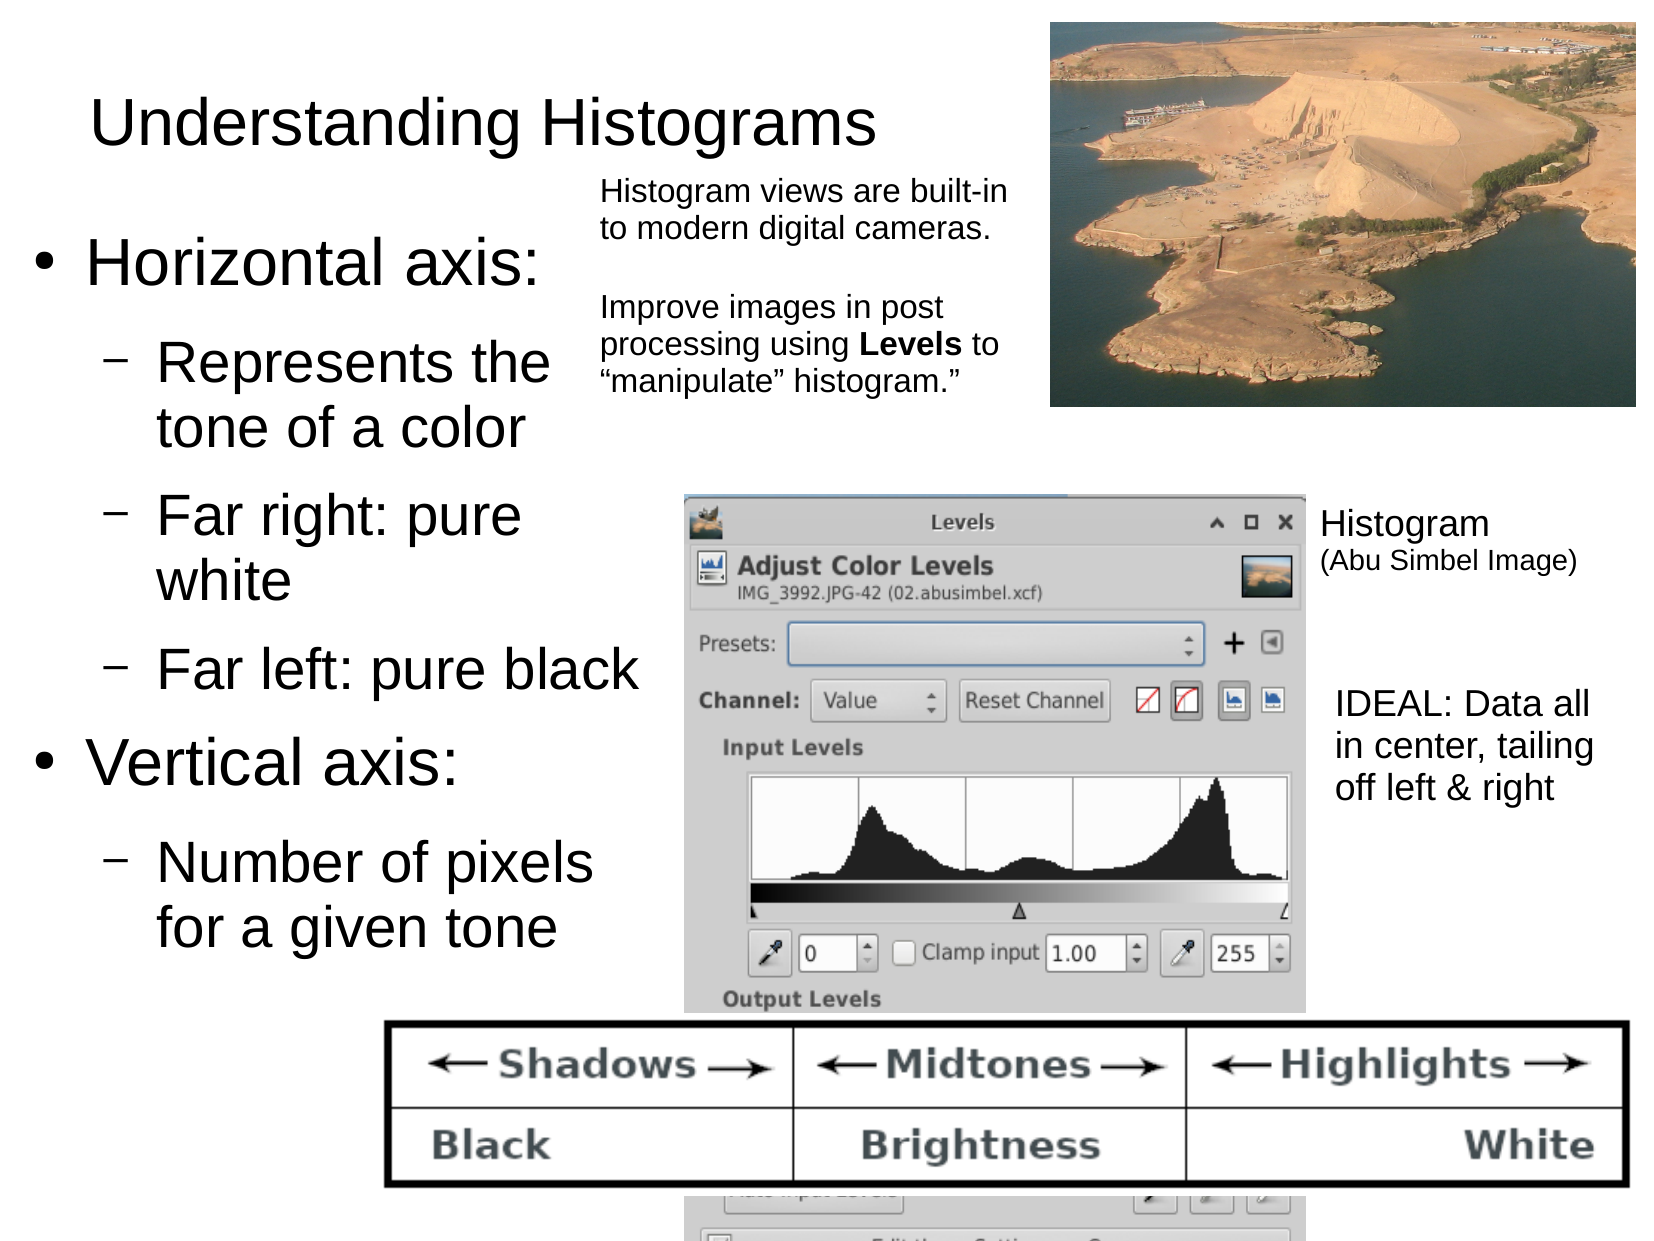

# Understanding Histograms
Histogram views are built-in to modern digital cameras.
Improve images in post processing using Levels to “manipulate” histogram.”
Horizontal axis:
Represents the tone of a color
Far right: pure white
Far left: pure black
Vertical axis:
Number of pixels for a given tone
Histogram
(Abu Simbel Image)
IDEAL: Data all in center, tailing off left & right
33